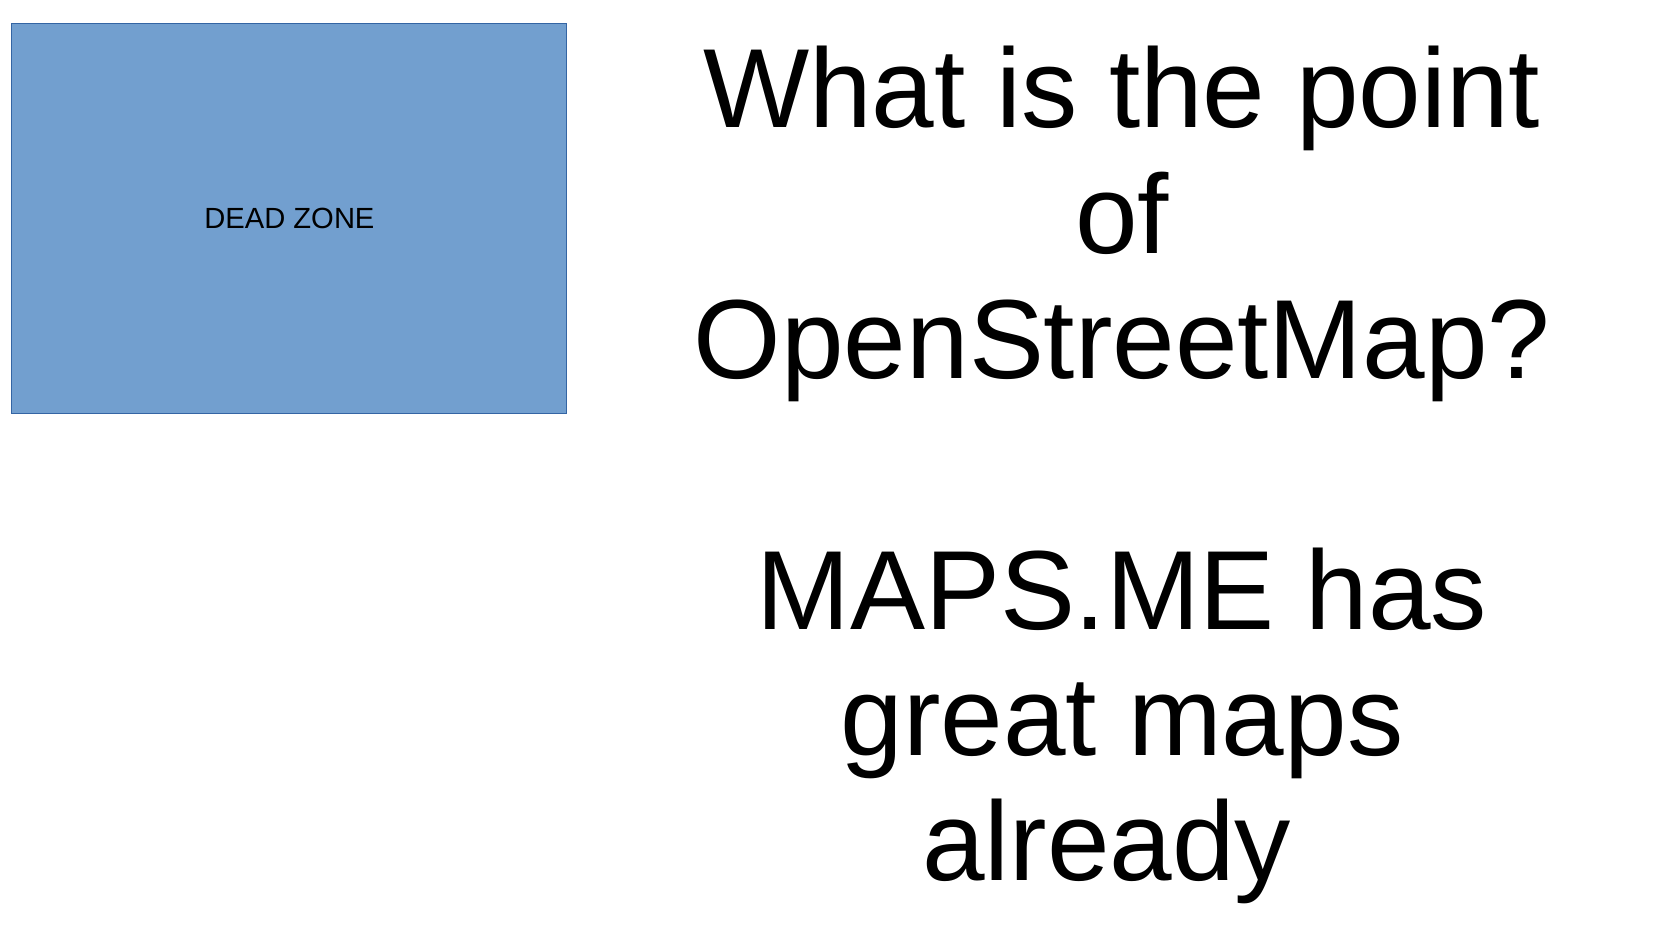

# What is the point of OpenStreetMap? MAPS.ME has great maps already